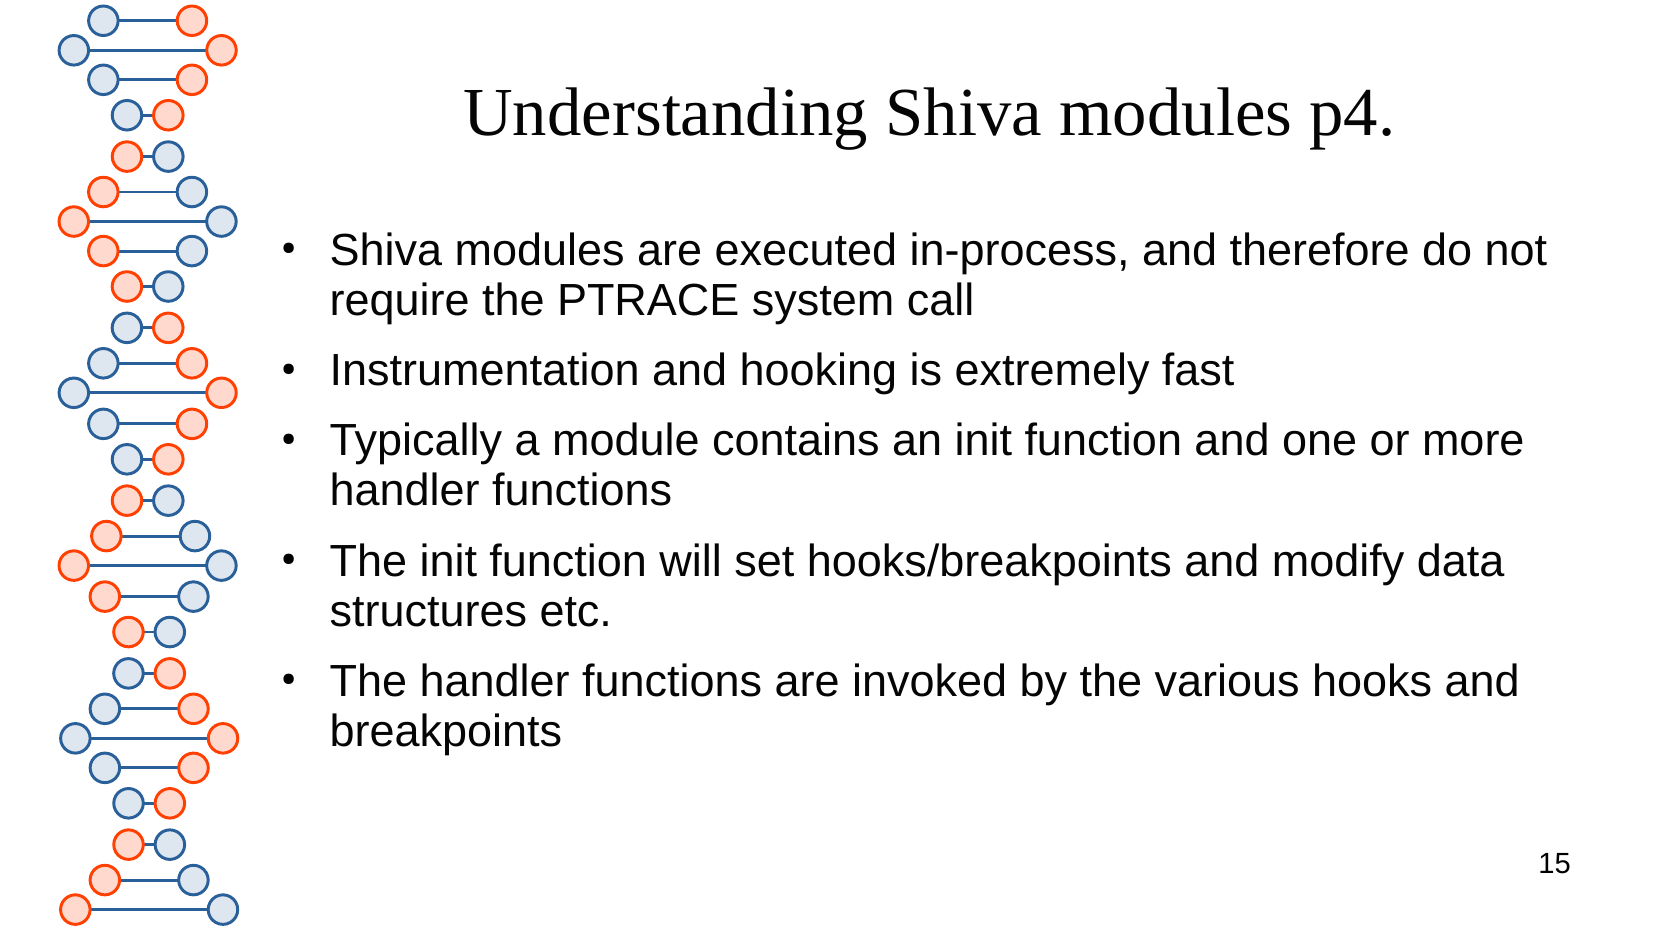

# Understanding Shiva modules p4.
Shiva modules are executed in-process, and therefore do not require the PTRACE system call
Instrumentation and hooking is extremely fast
Typically a module contains an init function and one or more handler functions
The init function will set hooks/breakpoints and modify data structures etc.
The handler functions are invoked by the various hooks and breakpoints
15